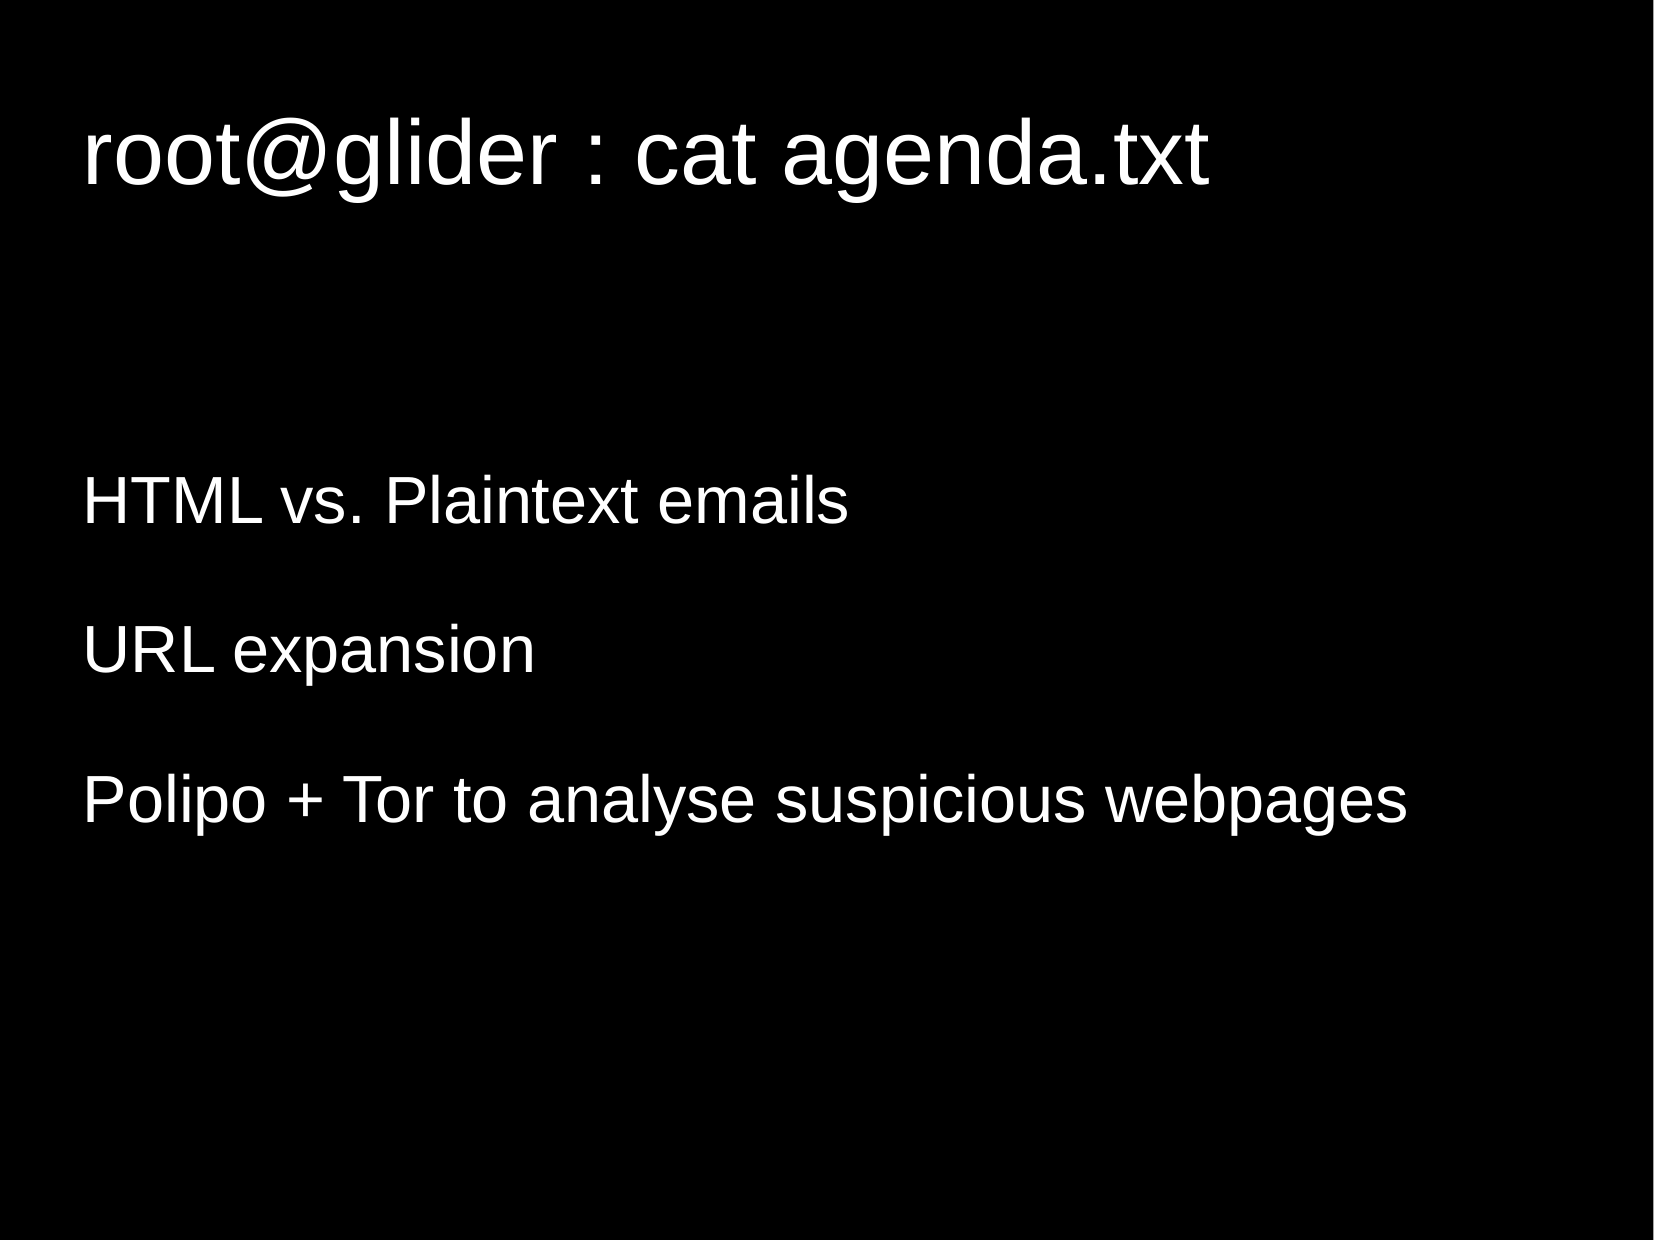

# root@glider : cat agenda.txt
HTML vs. Plaintext emails
URL expansion
Polipo + Tor to analyse suspicious webpages